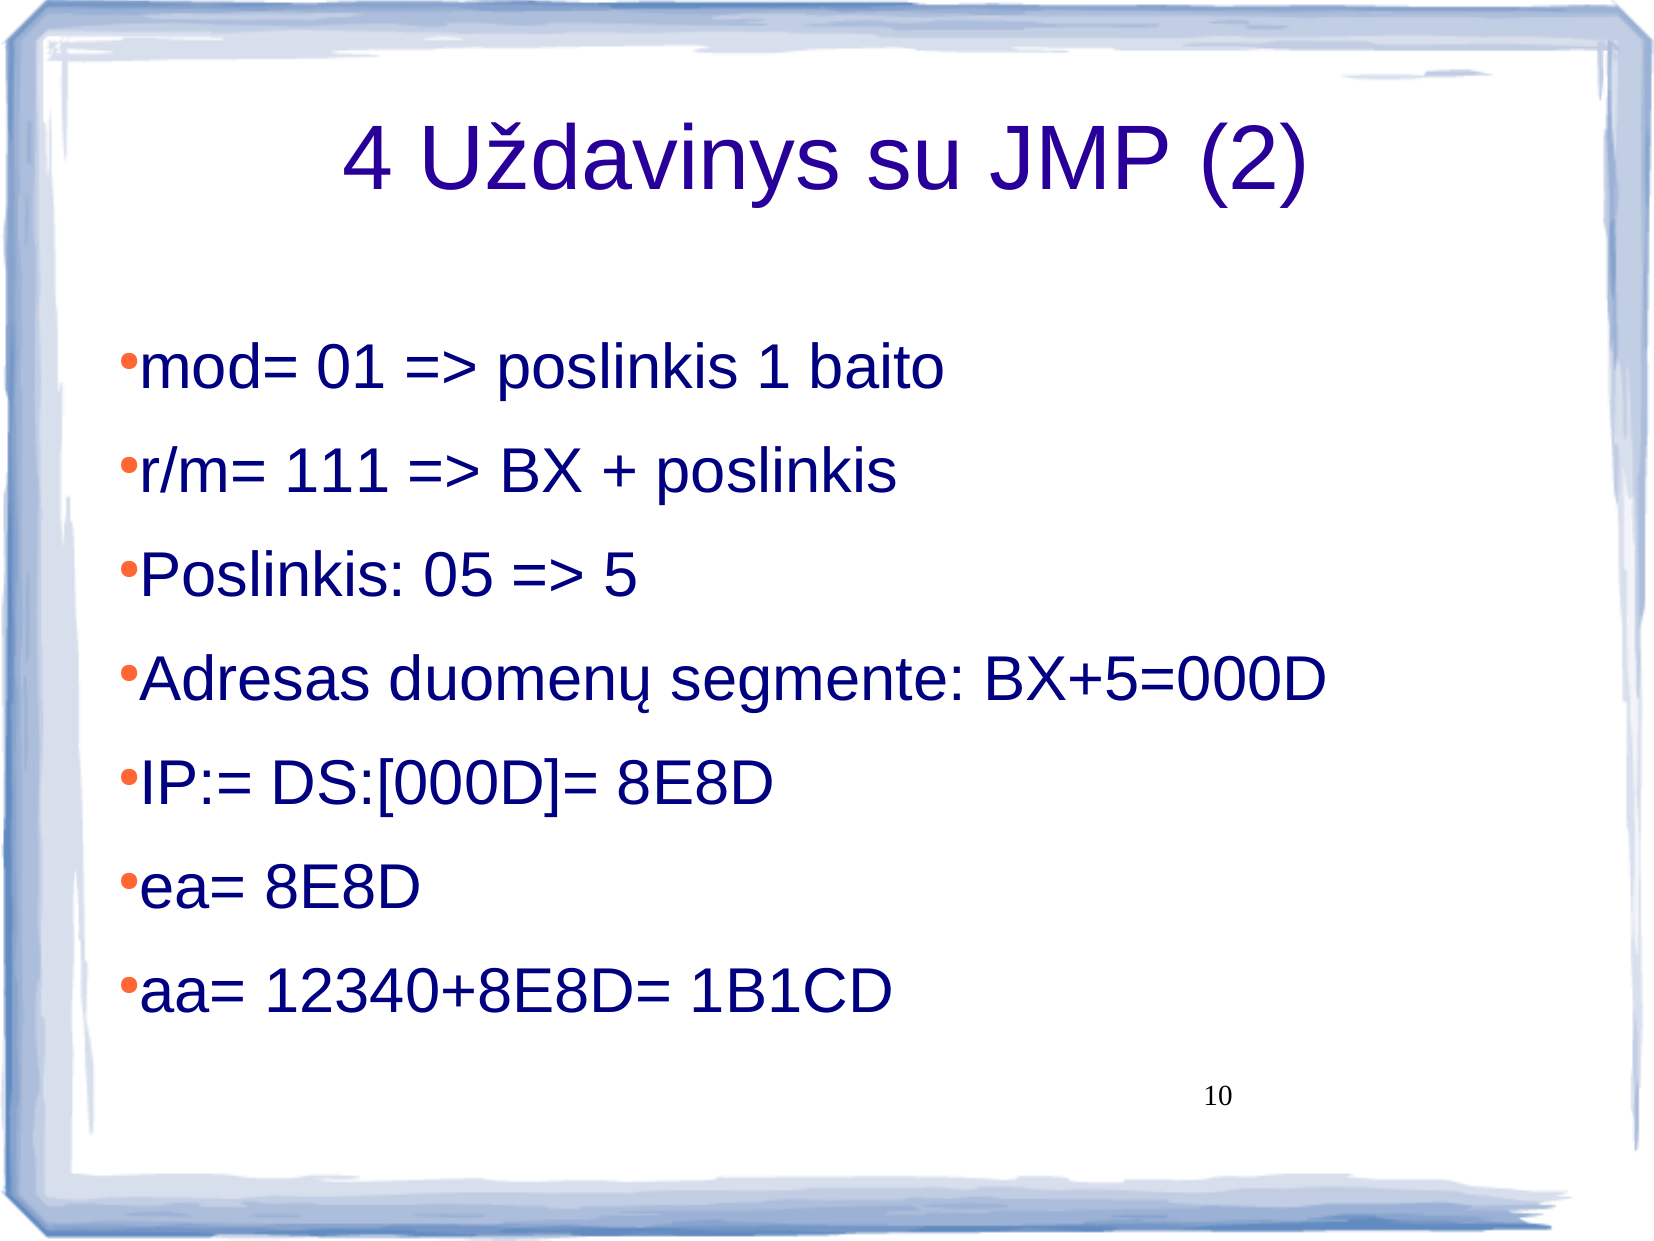

# 4 Uždavinys su JMP (2)
mod= 01 => poslinkis 1 baito
r/m= 111 => BX + poslinkis
Poslinkis: 05 => 5
Adresas duomenų segmente: BX+5=000D
IP:= DS:[000D]= 8E8D
ea= 8E8D
aa= 12340+8E8D= 1B1CD